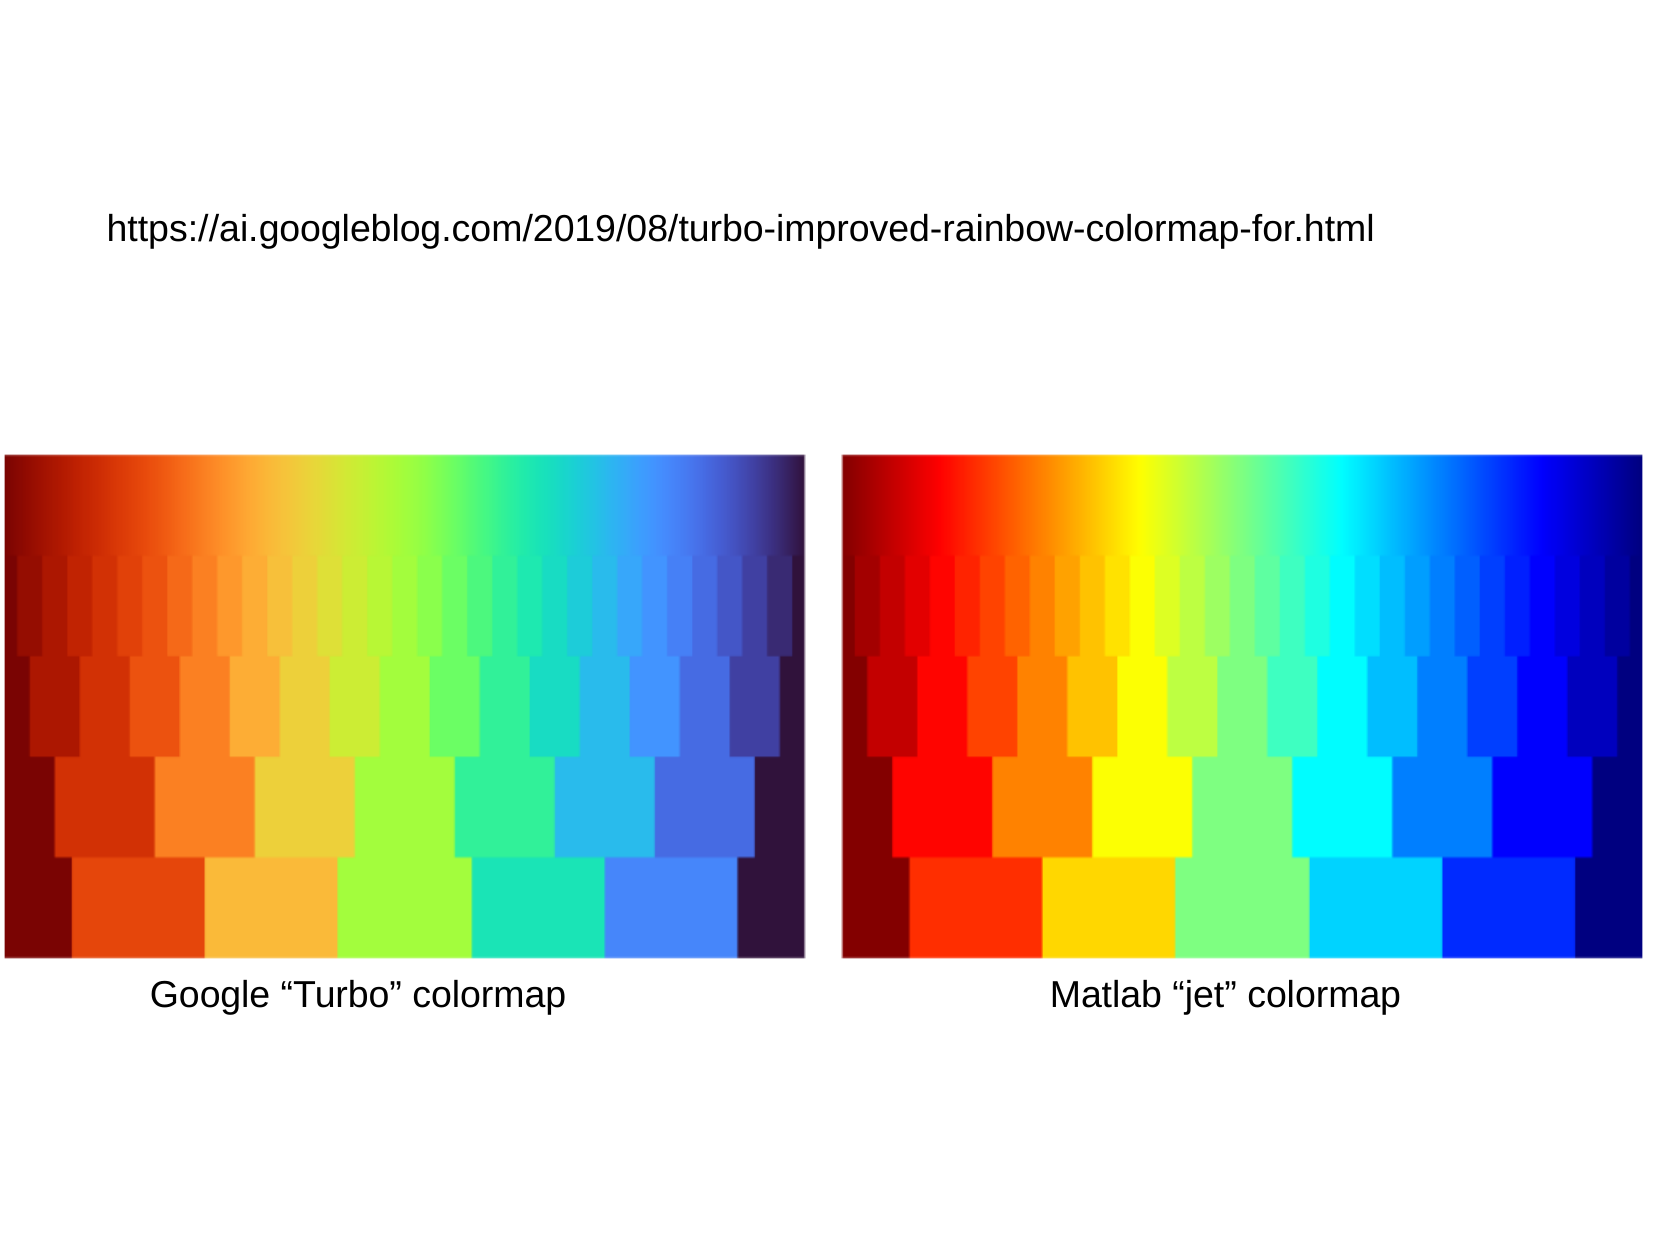

#
https://ai.googleblog.com/2019/08/turbo-improved-rainbow-colormap-for.html
Google “Turbo” colormap
Matlab “jet” colormap